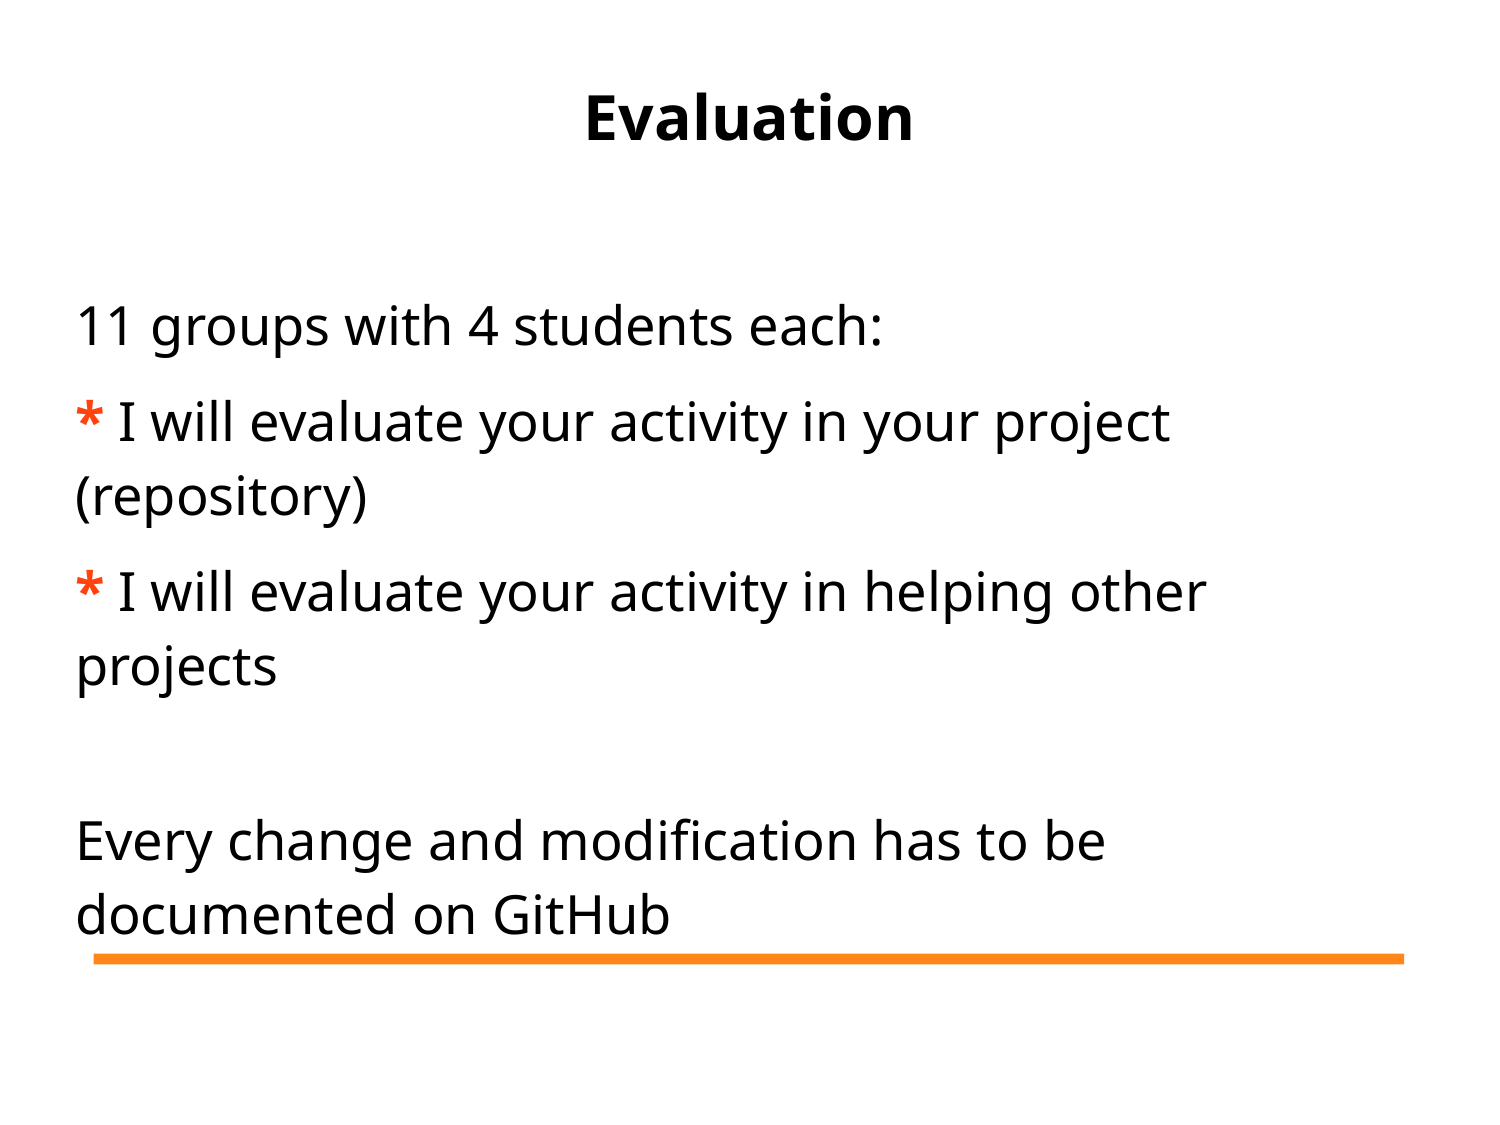

# Evaluation
11 groups with 4 students each:
* I will evaluate your activity in your project (repository)
* I will evaluate your activity in helping other projects
Every change and modification has to be documented on GitHub